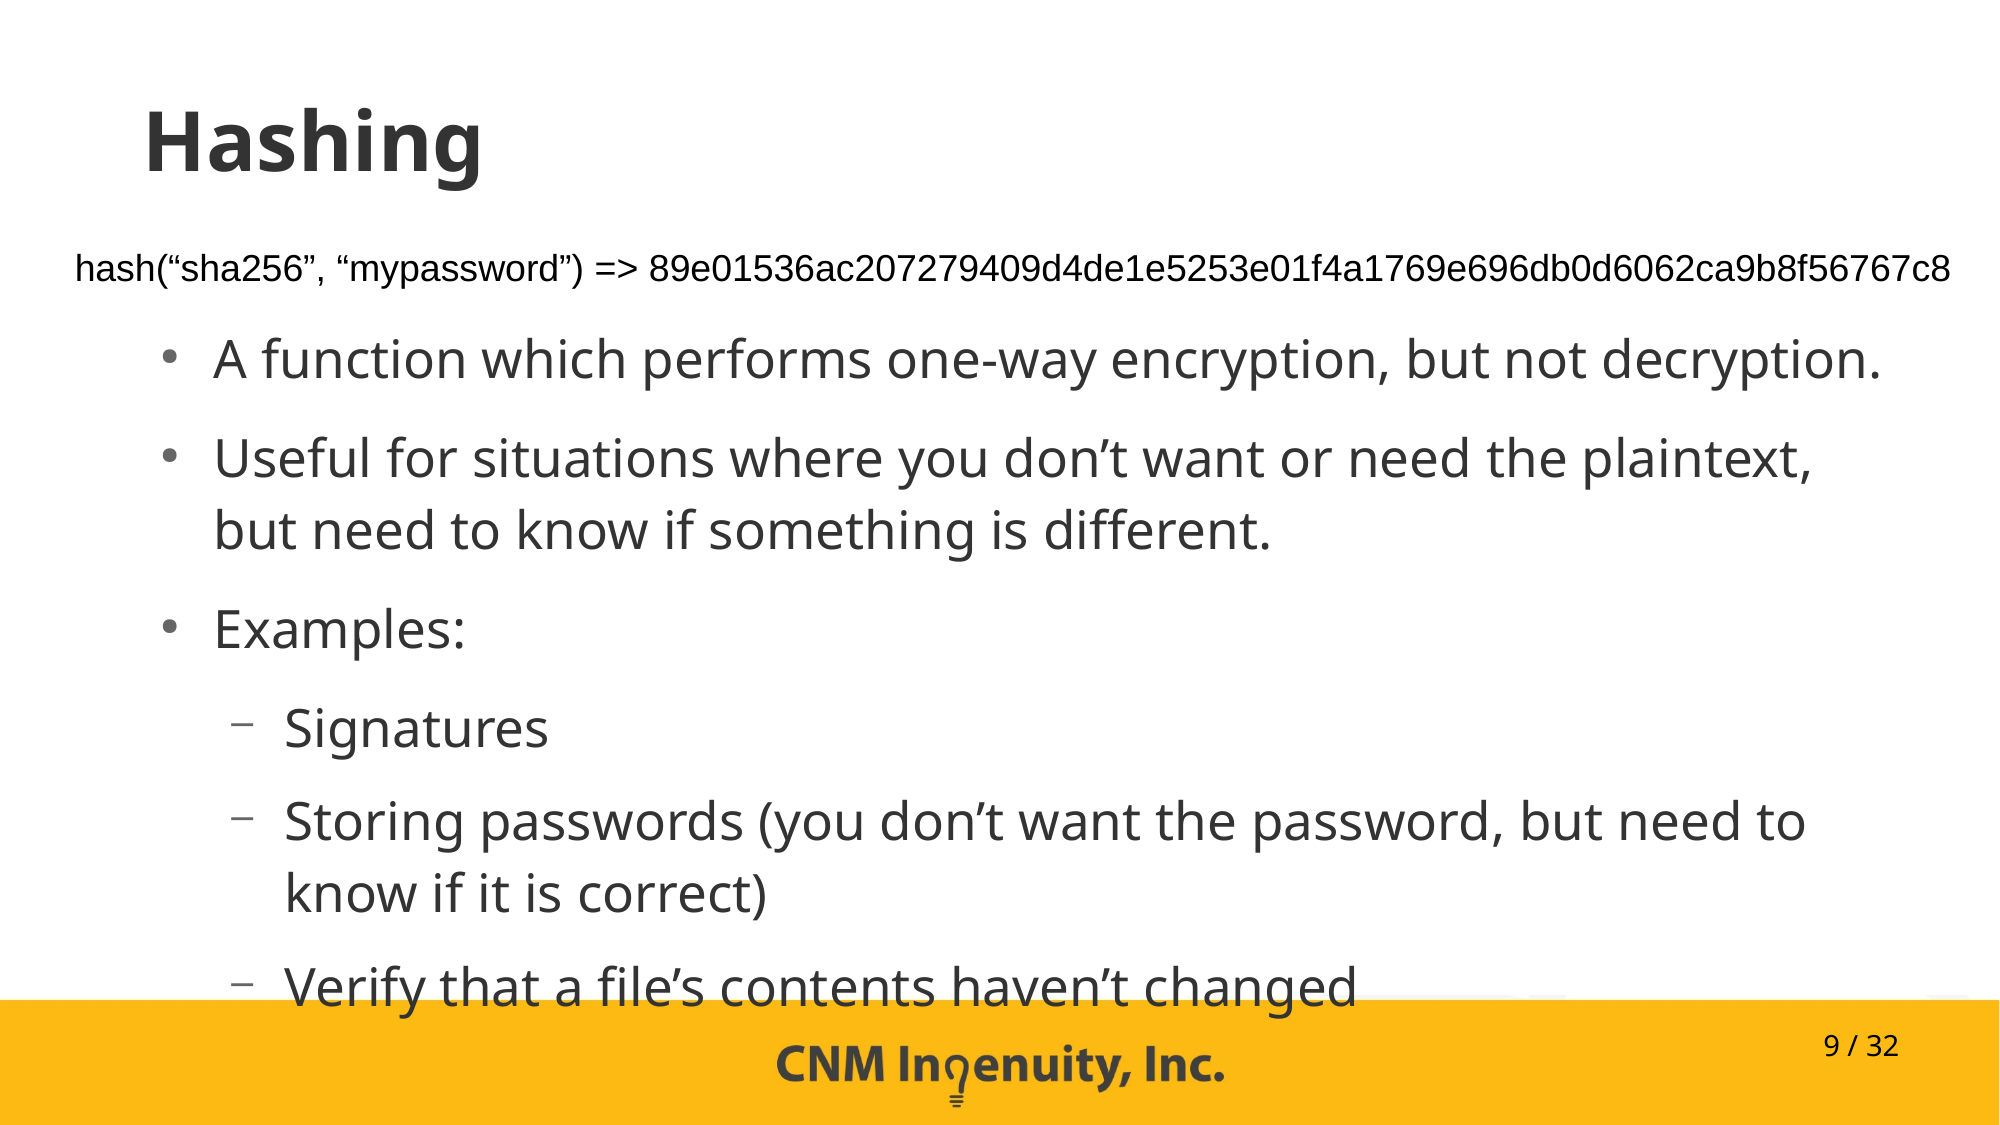

# Hashing
hash(“sha256”, “mypassword”) => 89e01536ac207279409d4de1e5253e01f4a1769e696db0d6062ca9b8f56767c8
A function which performs one-way encryption, but not decryption.
Useful for situations where you don’t want or need the plaintext, but need to know if something is different.
Examples:
Signatures
Storing passwords (you don’t want the password, but need to know if it is correct)
Verify that a file’s contents haven’t changed
9